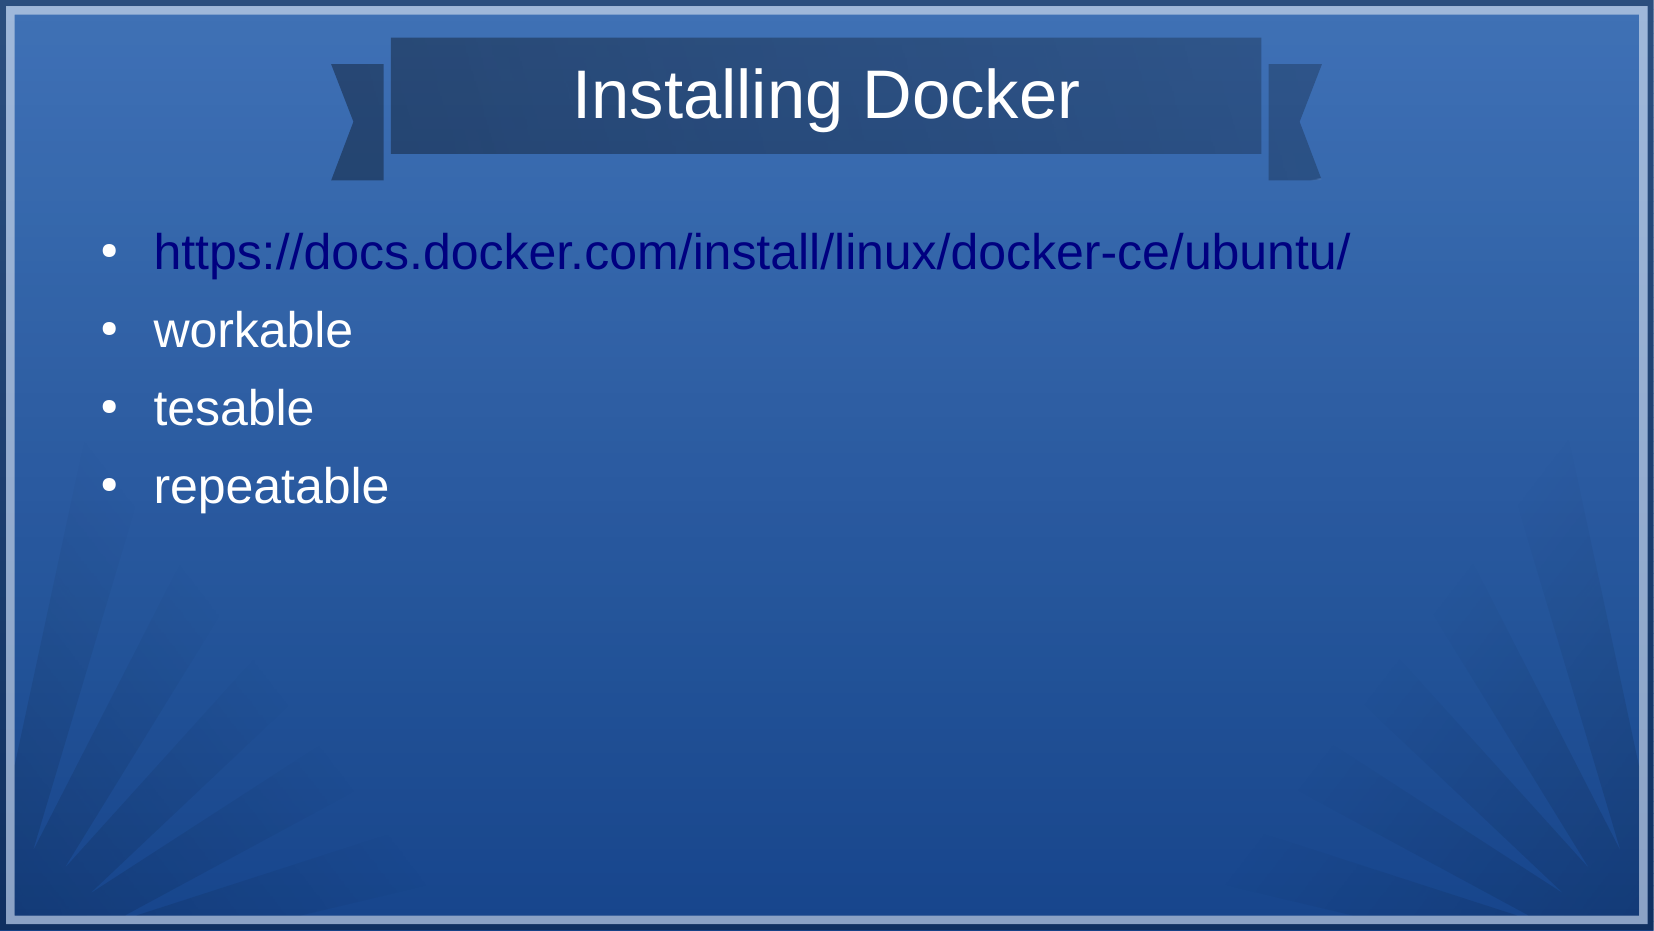

# Installing Docker
https://docs.docker.com/install/linux/docker-ce/ubuntu/
workable
tesable
repeatable